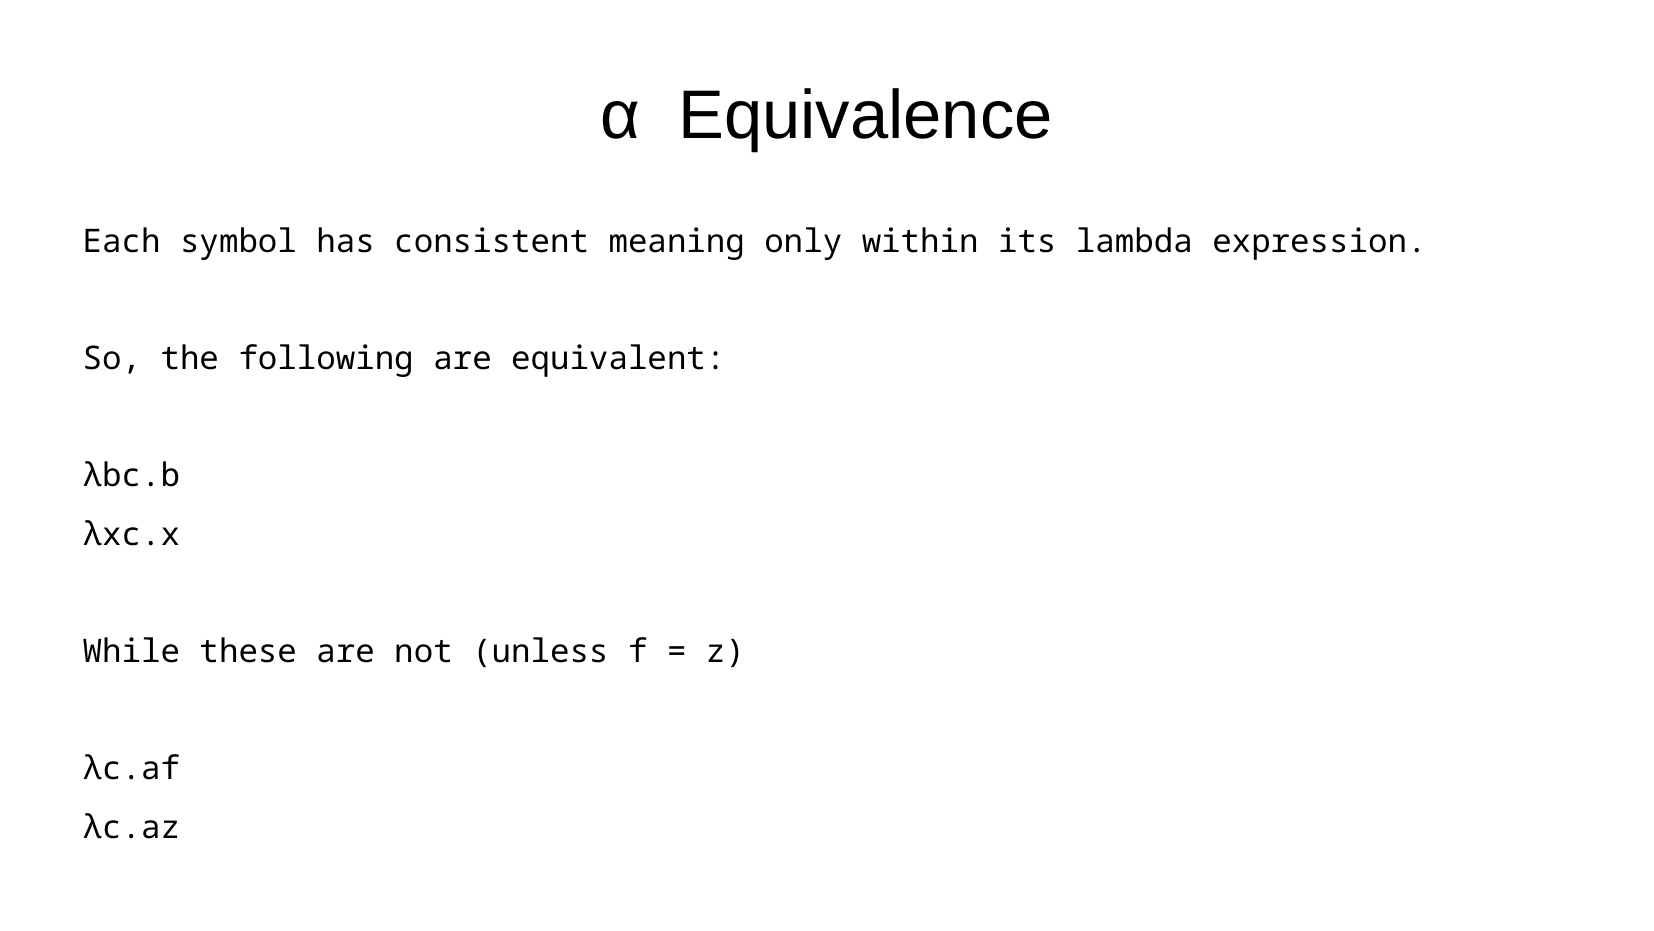

# α Equivalence
Each symbol has consistent meaning only within its lambda expression.
So, the following are equivalent:
λbc.b
λxc.x
While these are not (unless f = z)
λc.af
λc.az